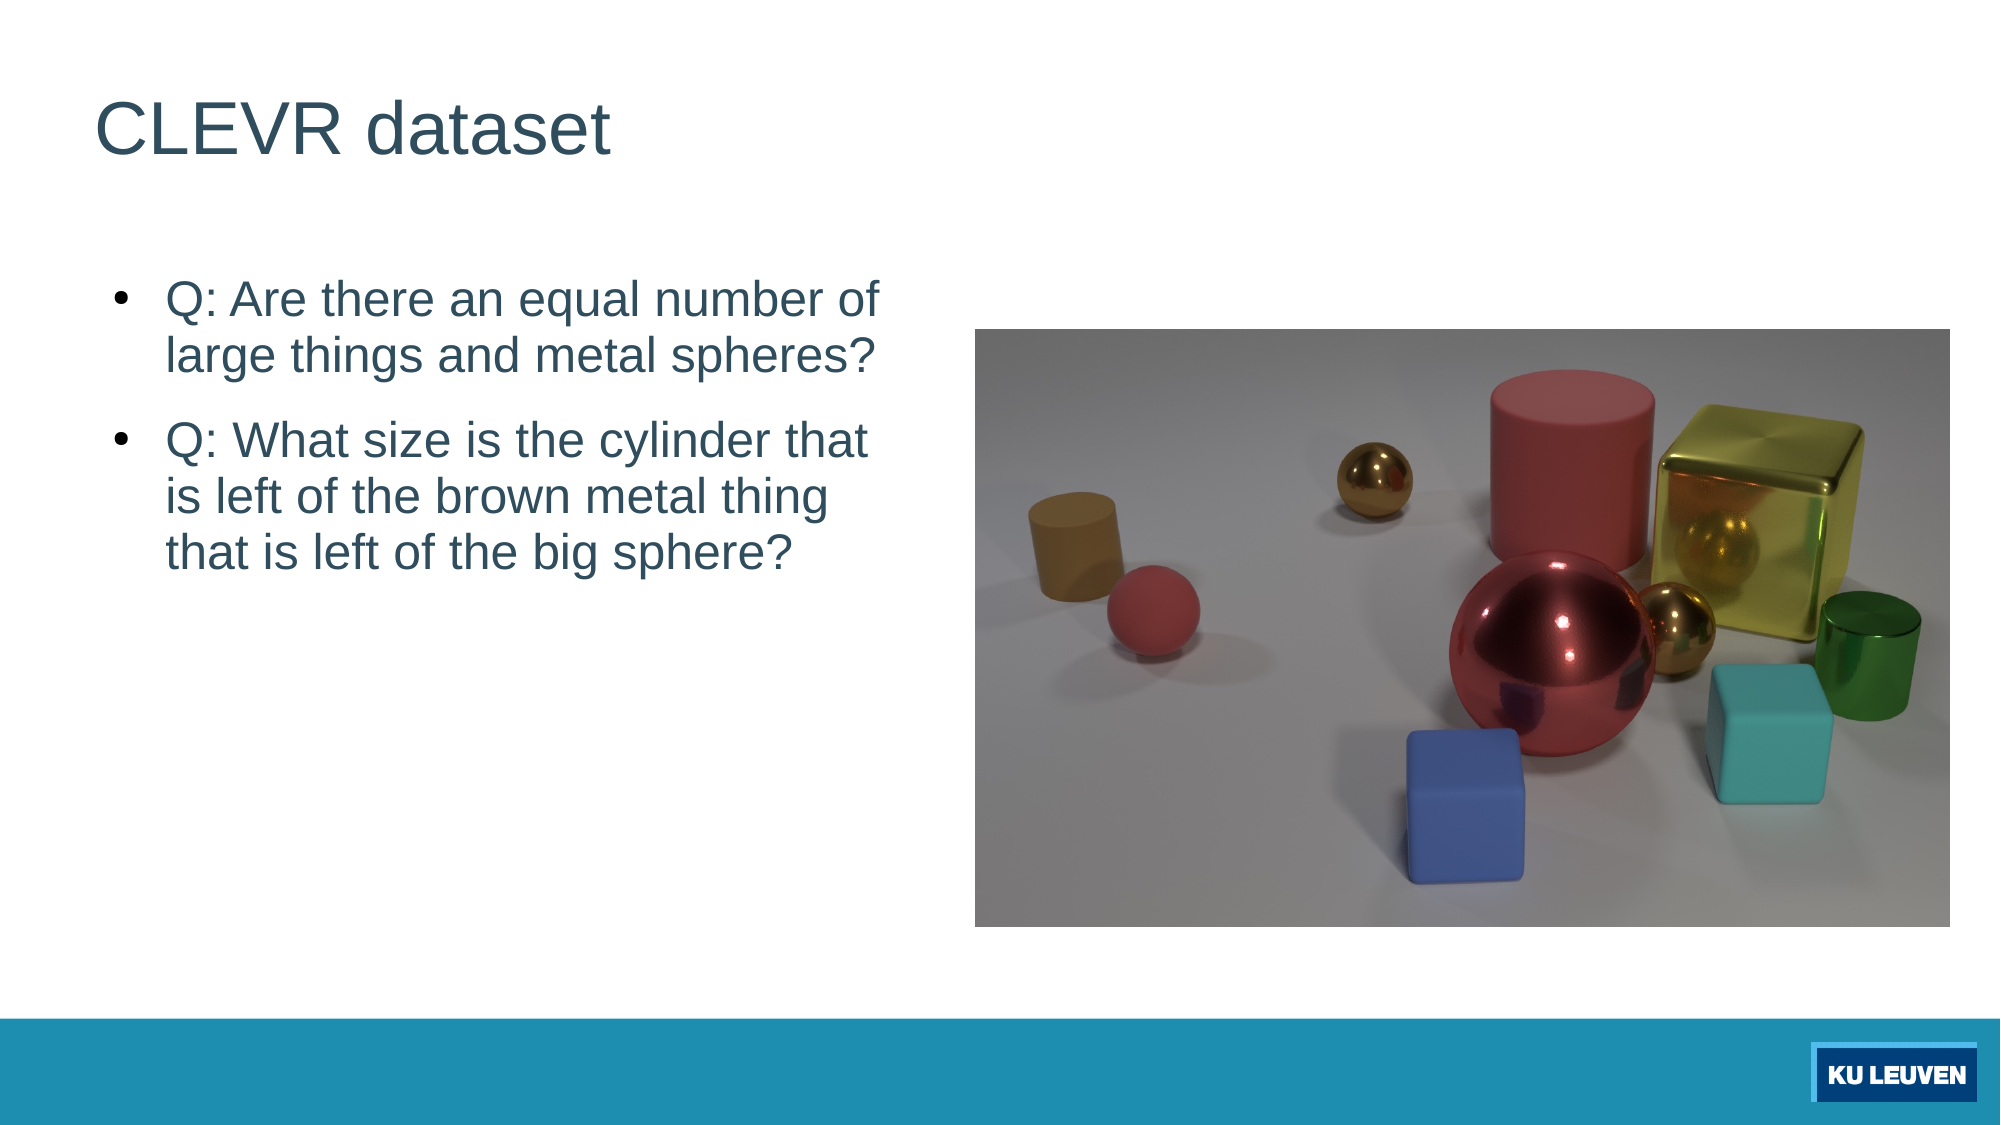

# CLEVR dataset
Q: Are there an equal number of large things and metal spheres?
Q: What size is the cylinder that is left of the brown metal thing that is left of the big sphere?